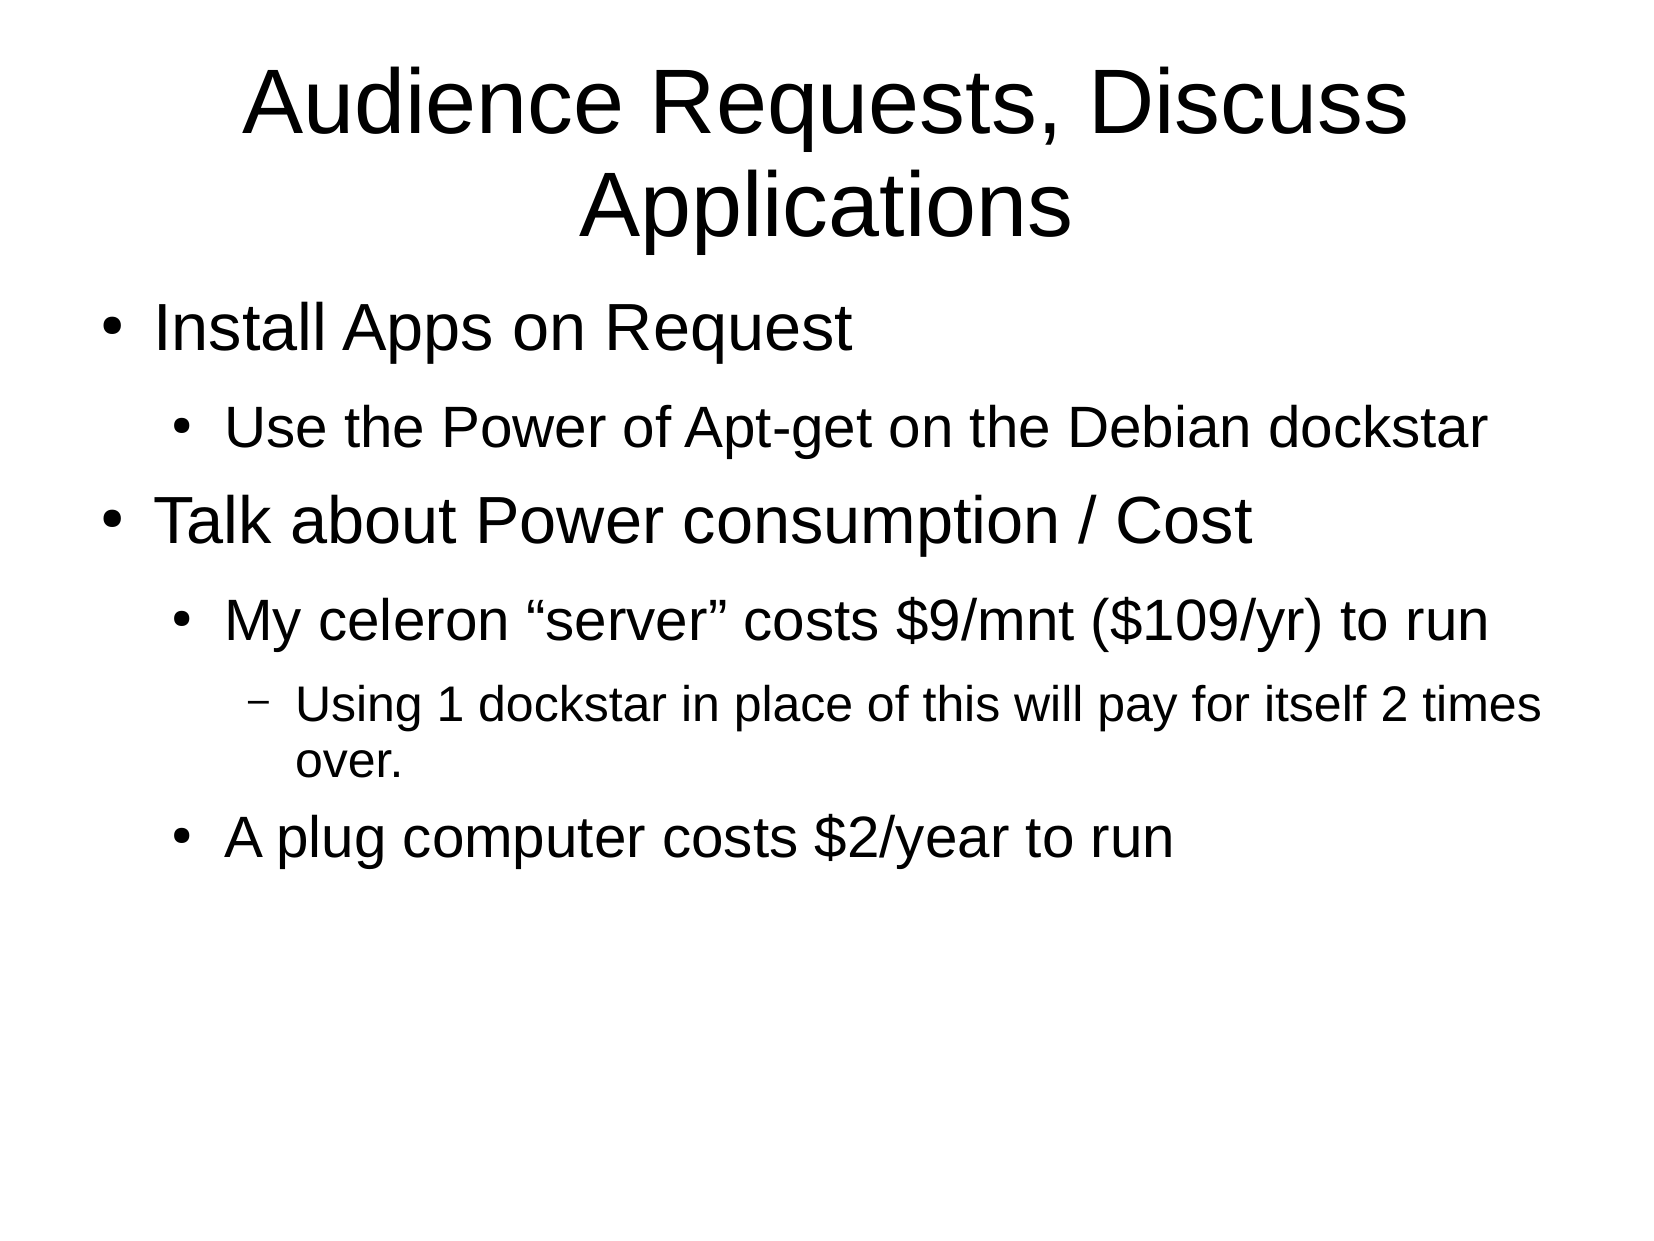

# Audience Requests, Discuss Applications
Install Apps on Request
Use the Power of Apt-get on the Debian dockstar
Talk about Power consumption / Cost
My celeron “server” costs $9/mnt ($109/yr) to run
Using 1 dockstar in place of this will pay for itself 2 times over.
A plug computer costs $2/year to run